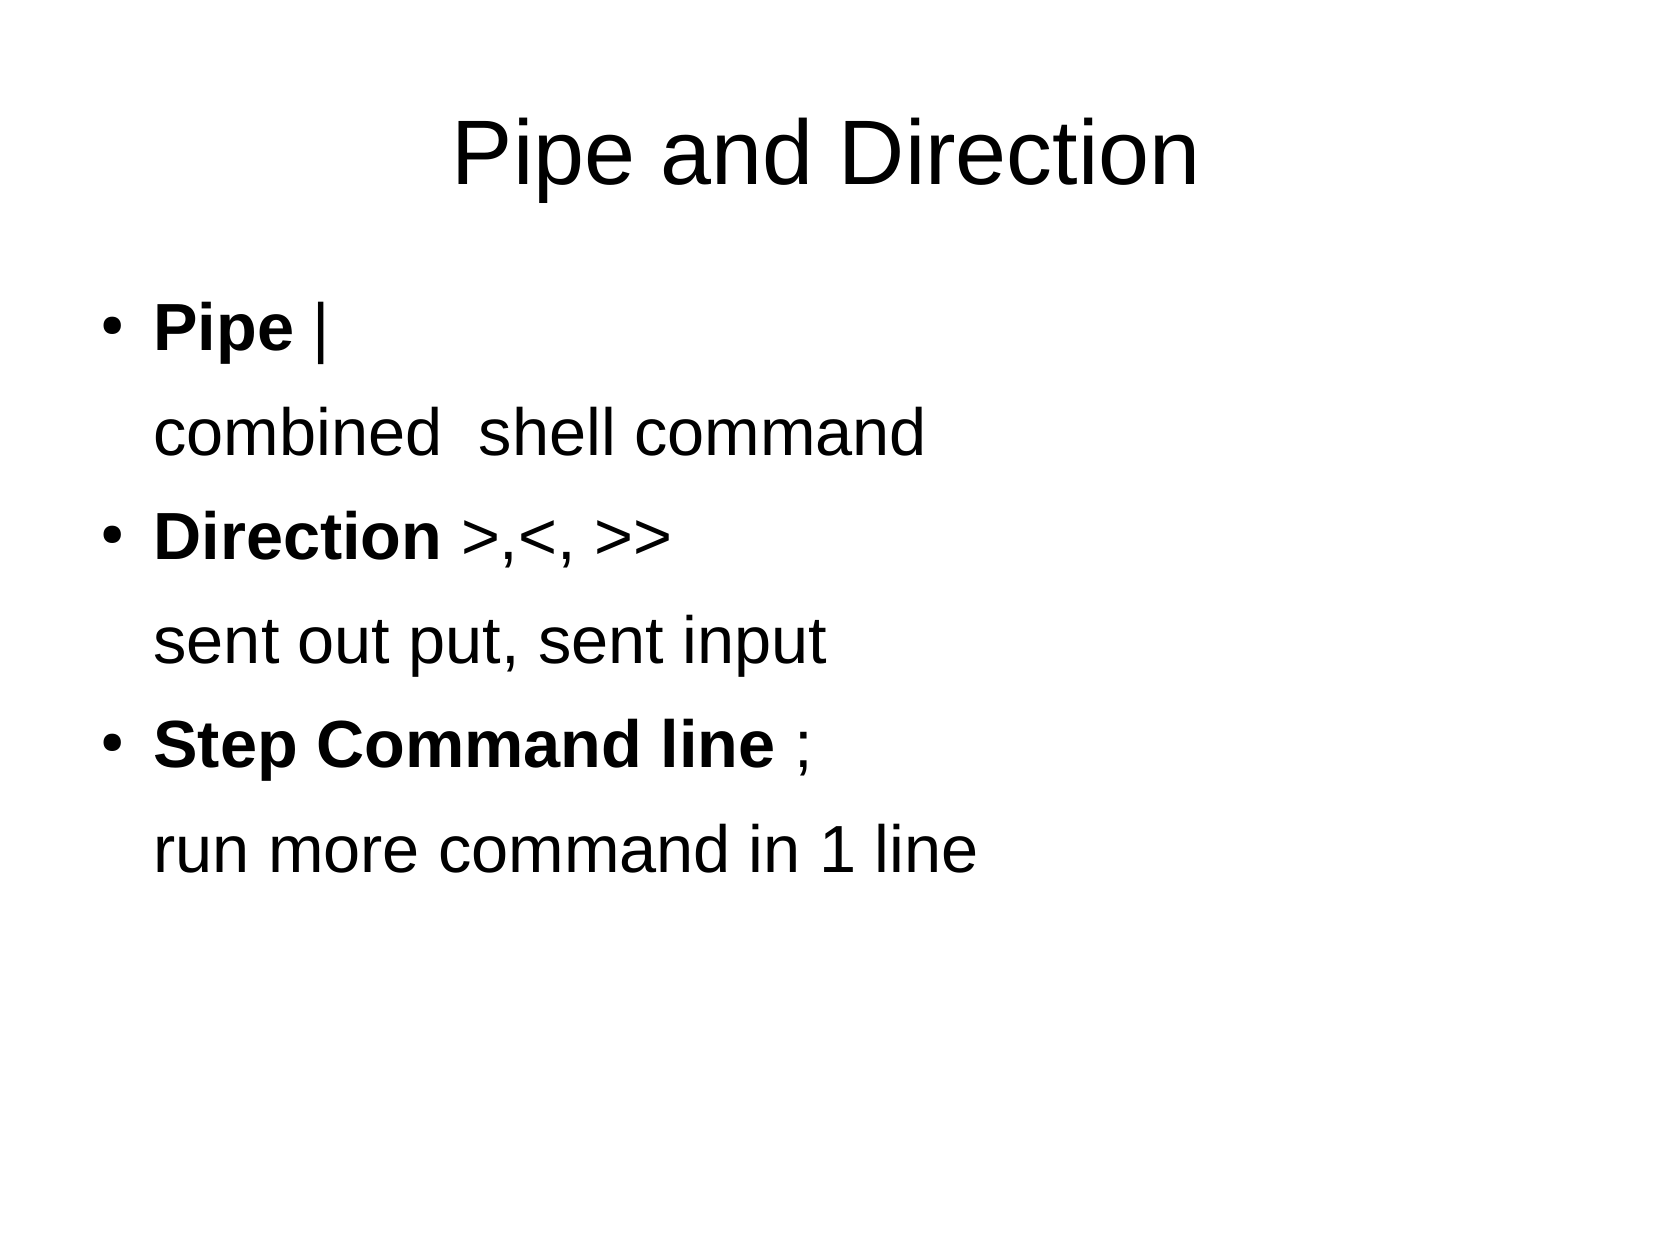

# Pipe and Direction
Pipe |
combined shell command
Direction >,<, >>
sent out put, sent input
Step Command line ;
run more command in 1 line